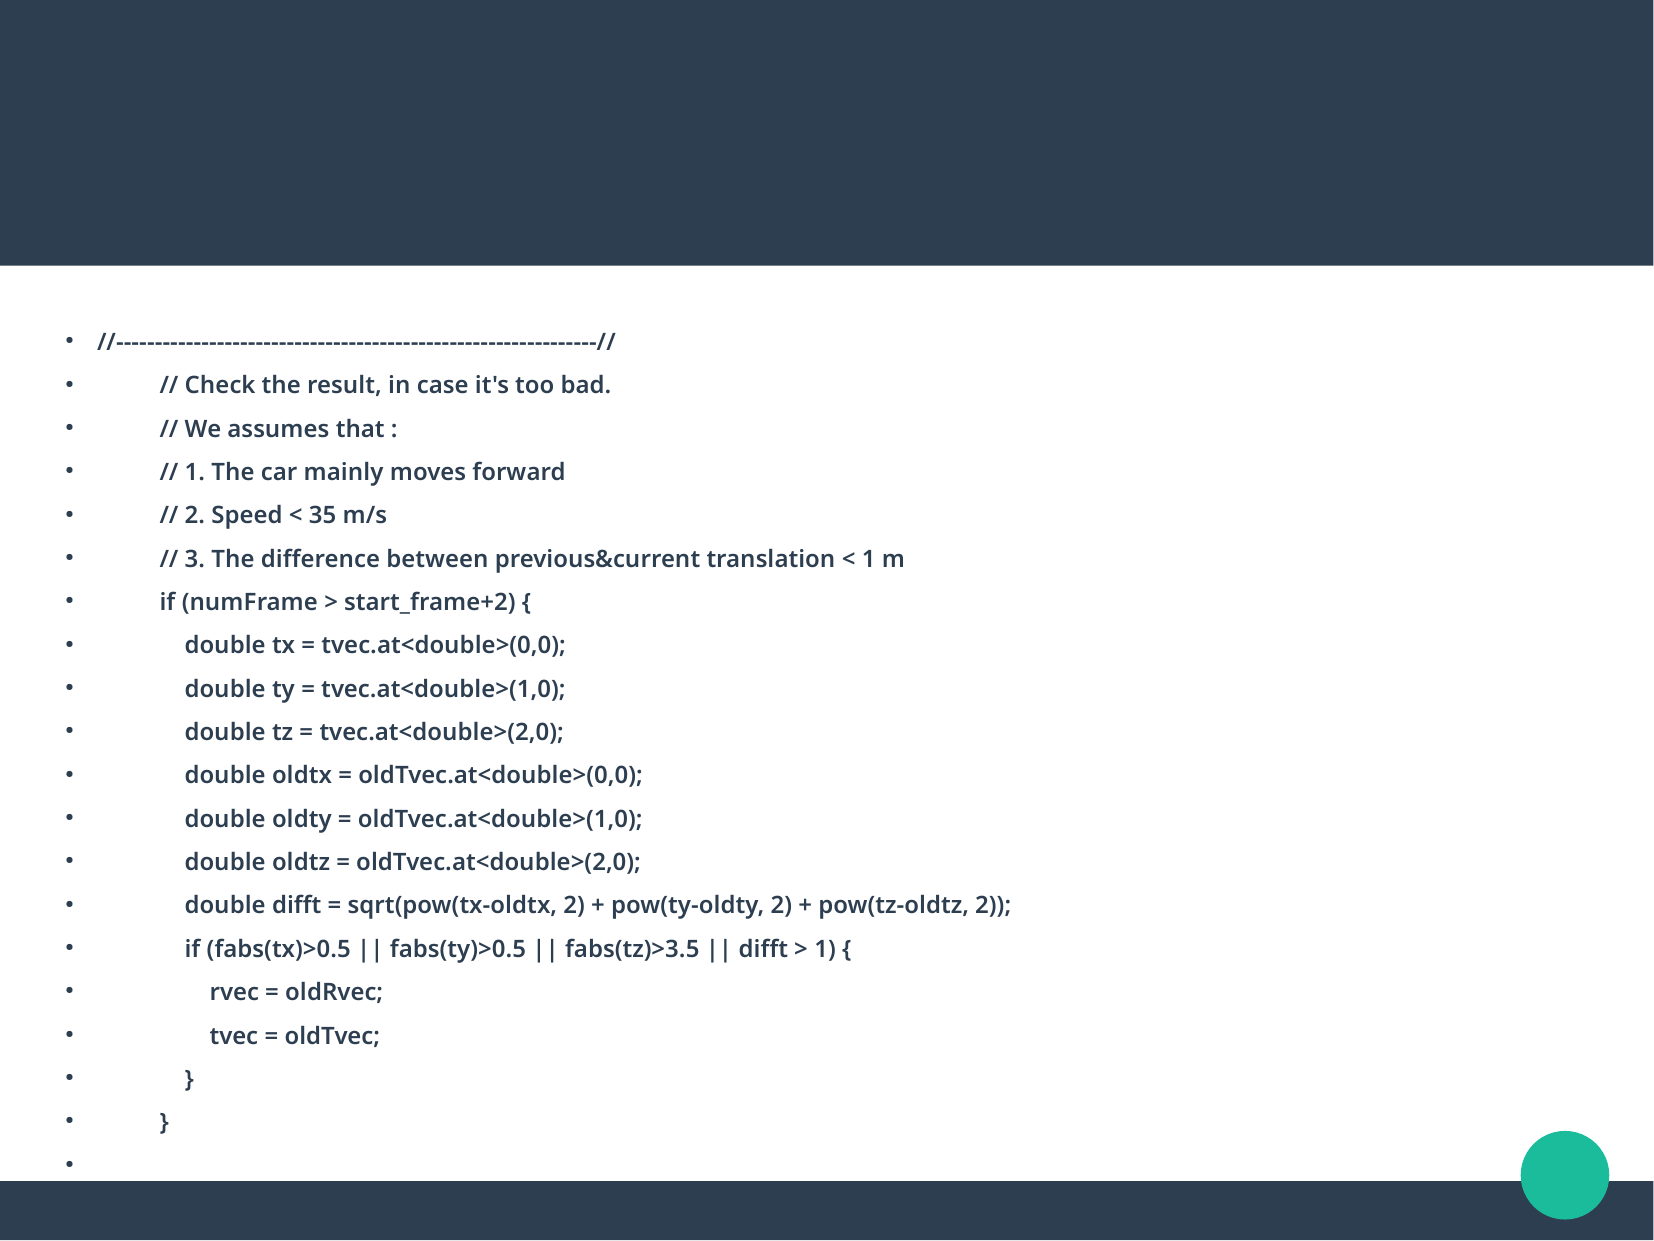

#
 //--------------------------------------------------------------//
 // Check the result, in case it's too bad.
 // We assumes that :
 // 1. The car mainly moves forward
 // 2. Speed < 35 m/s
 // 3. The difference between previous&current translation < 1 m
 if (numFrame > start_frame+2) {
 double tx = tvec.at<double>(0,0);
 double ty = tvec.at<double>(1,0);
 double tz = tvec.at<double>(2,0);
 double oldtx = oldTvec.at<double>(0,0);
 double oldty = oldTvec.at<double>(1,0);
 double oldtz = oldTvec.at<double>(2,0);
 double difft = sqrt(pow(tx-oldtx, 2) + pow(ty-oldty, 2) + pow(tz-oldtz, 2));
 if (fabs(tx)>0.5 || fabs(ty)>0.5 || fabs(tz)>3.5 || difft > 1) {
 rvec = oldRvec;
 tvec = oldTvec;
 }
 }